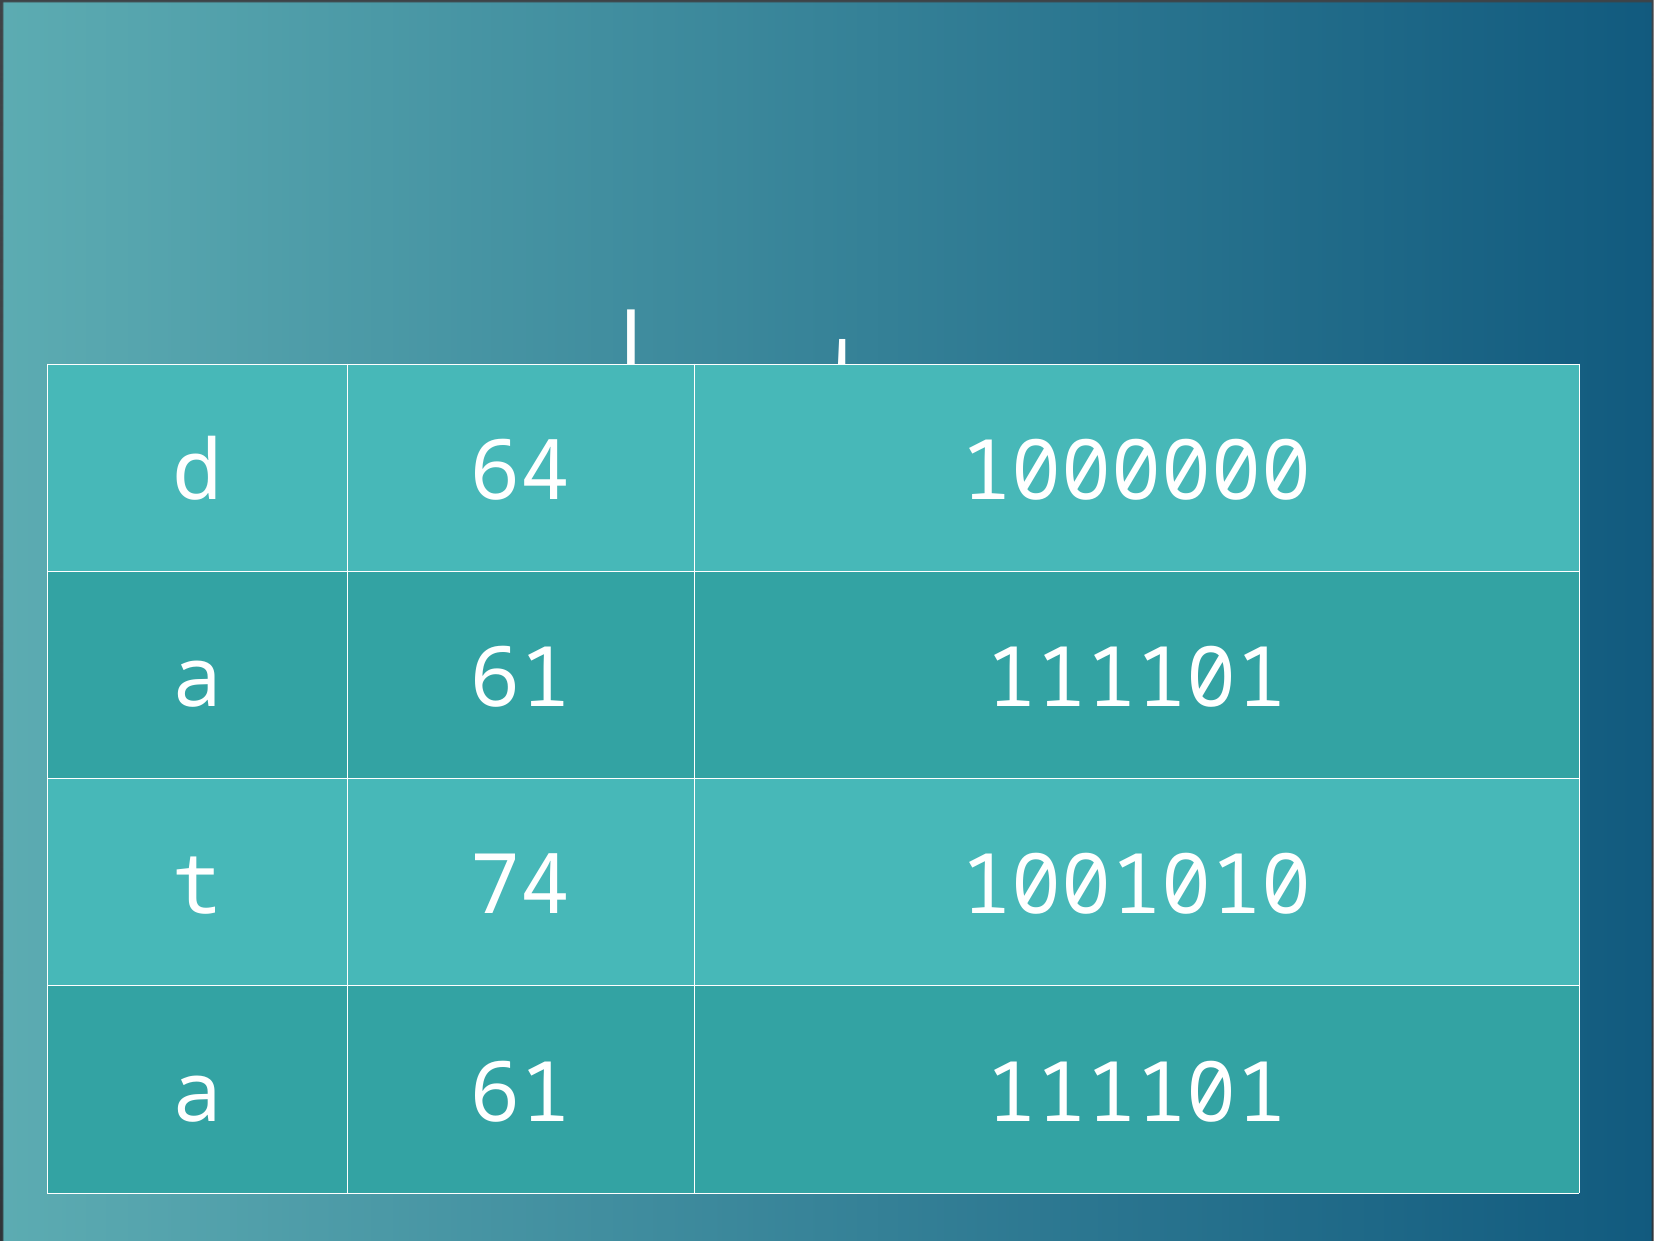

# data
| d | 64 | 1000000 |
| --- | --- | --- |
| a | 61 | 111101 |
| t | 74 | 1001010 |
| a | 61 | 111101 |